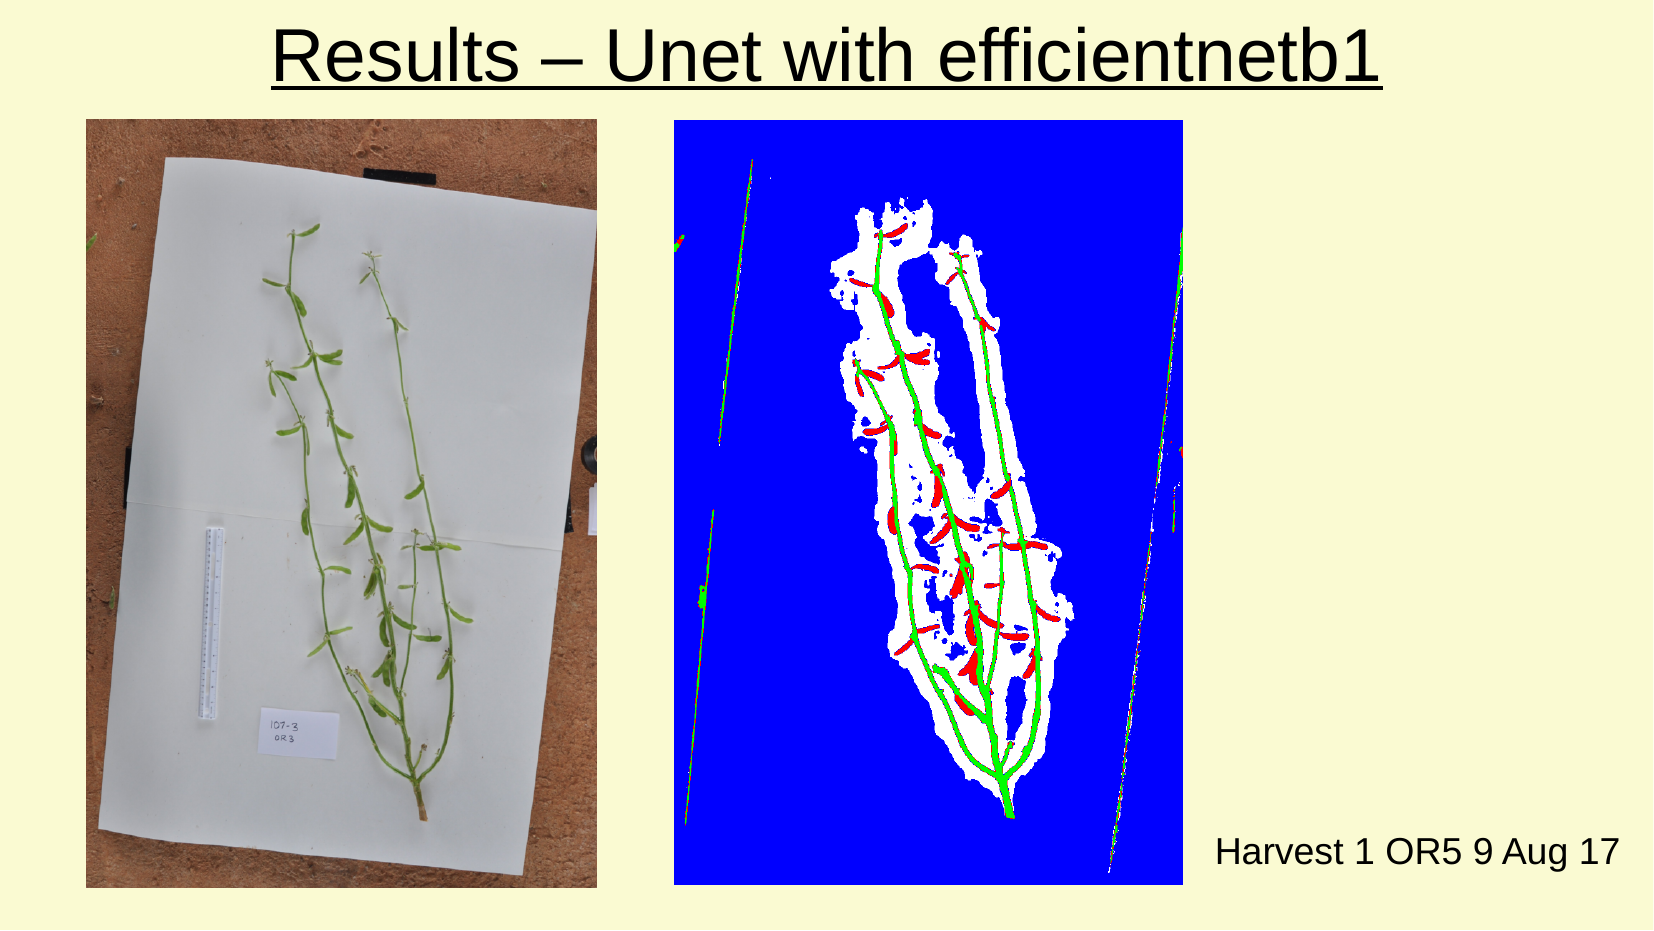

# Results – Unet with efficientnetb1
Harvest 1 OR5 9 Aug 17